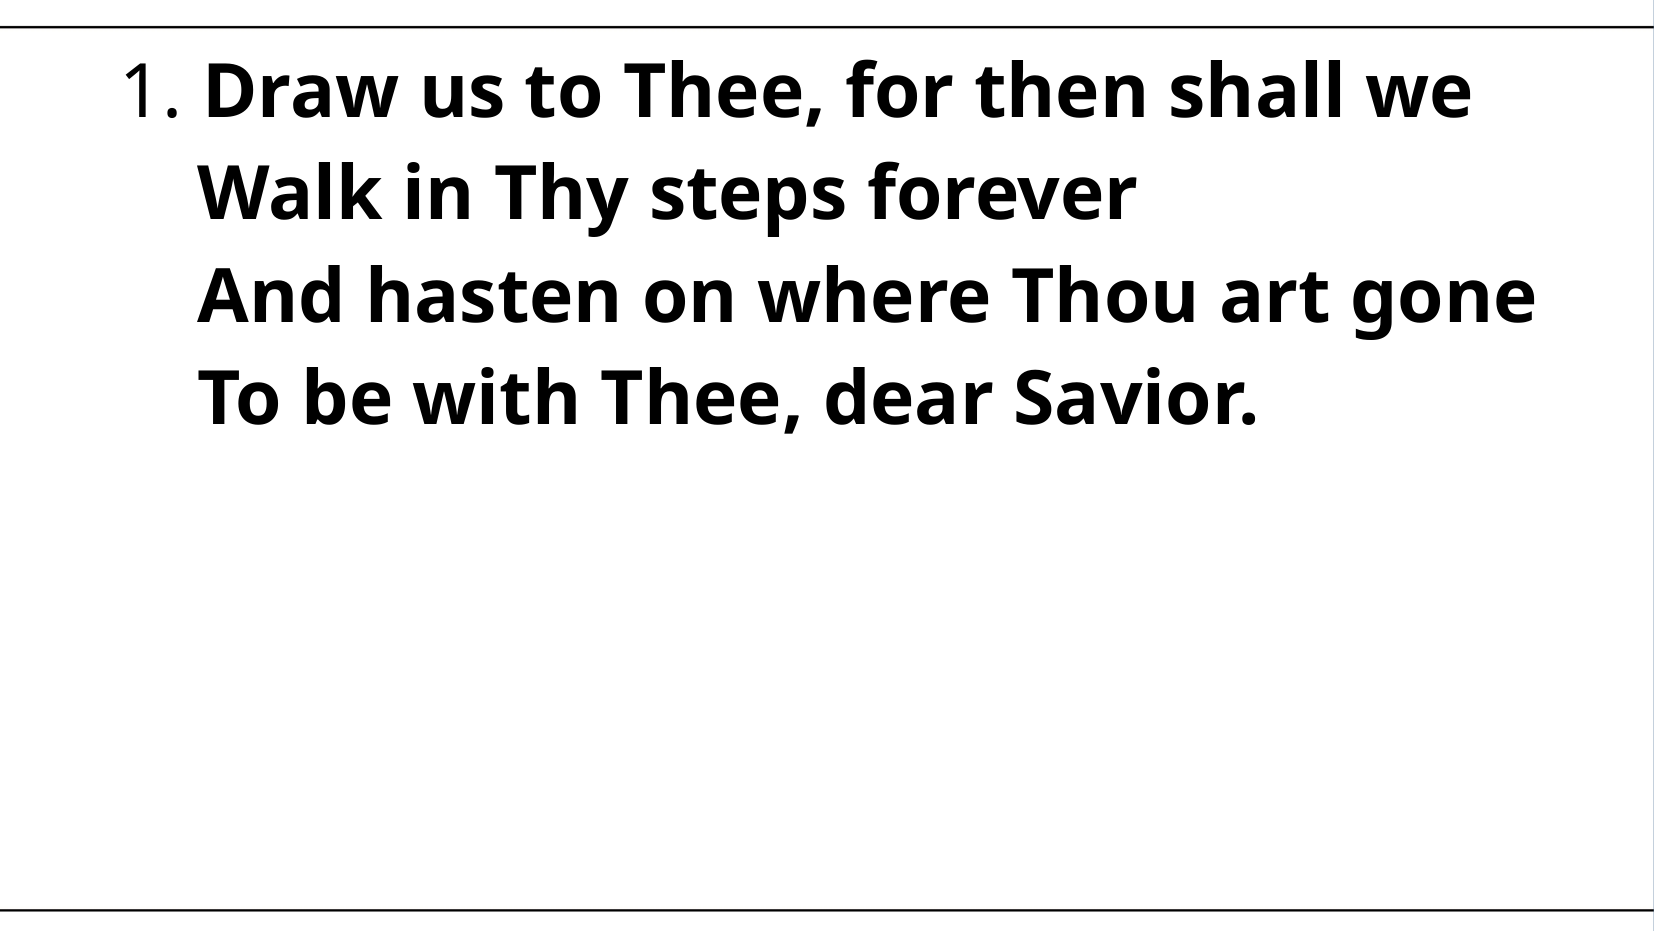

1. Draw us to Thee, for then shall we
 Walk in Thy steps forever
 And hasten on where Thou art gone
 To be with Thee, dear Savior.